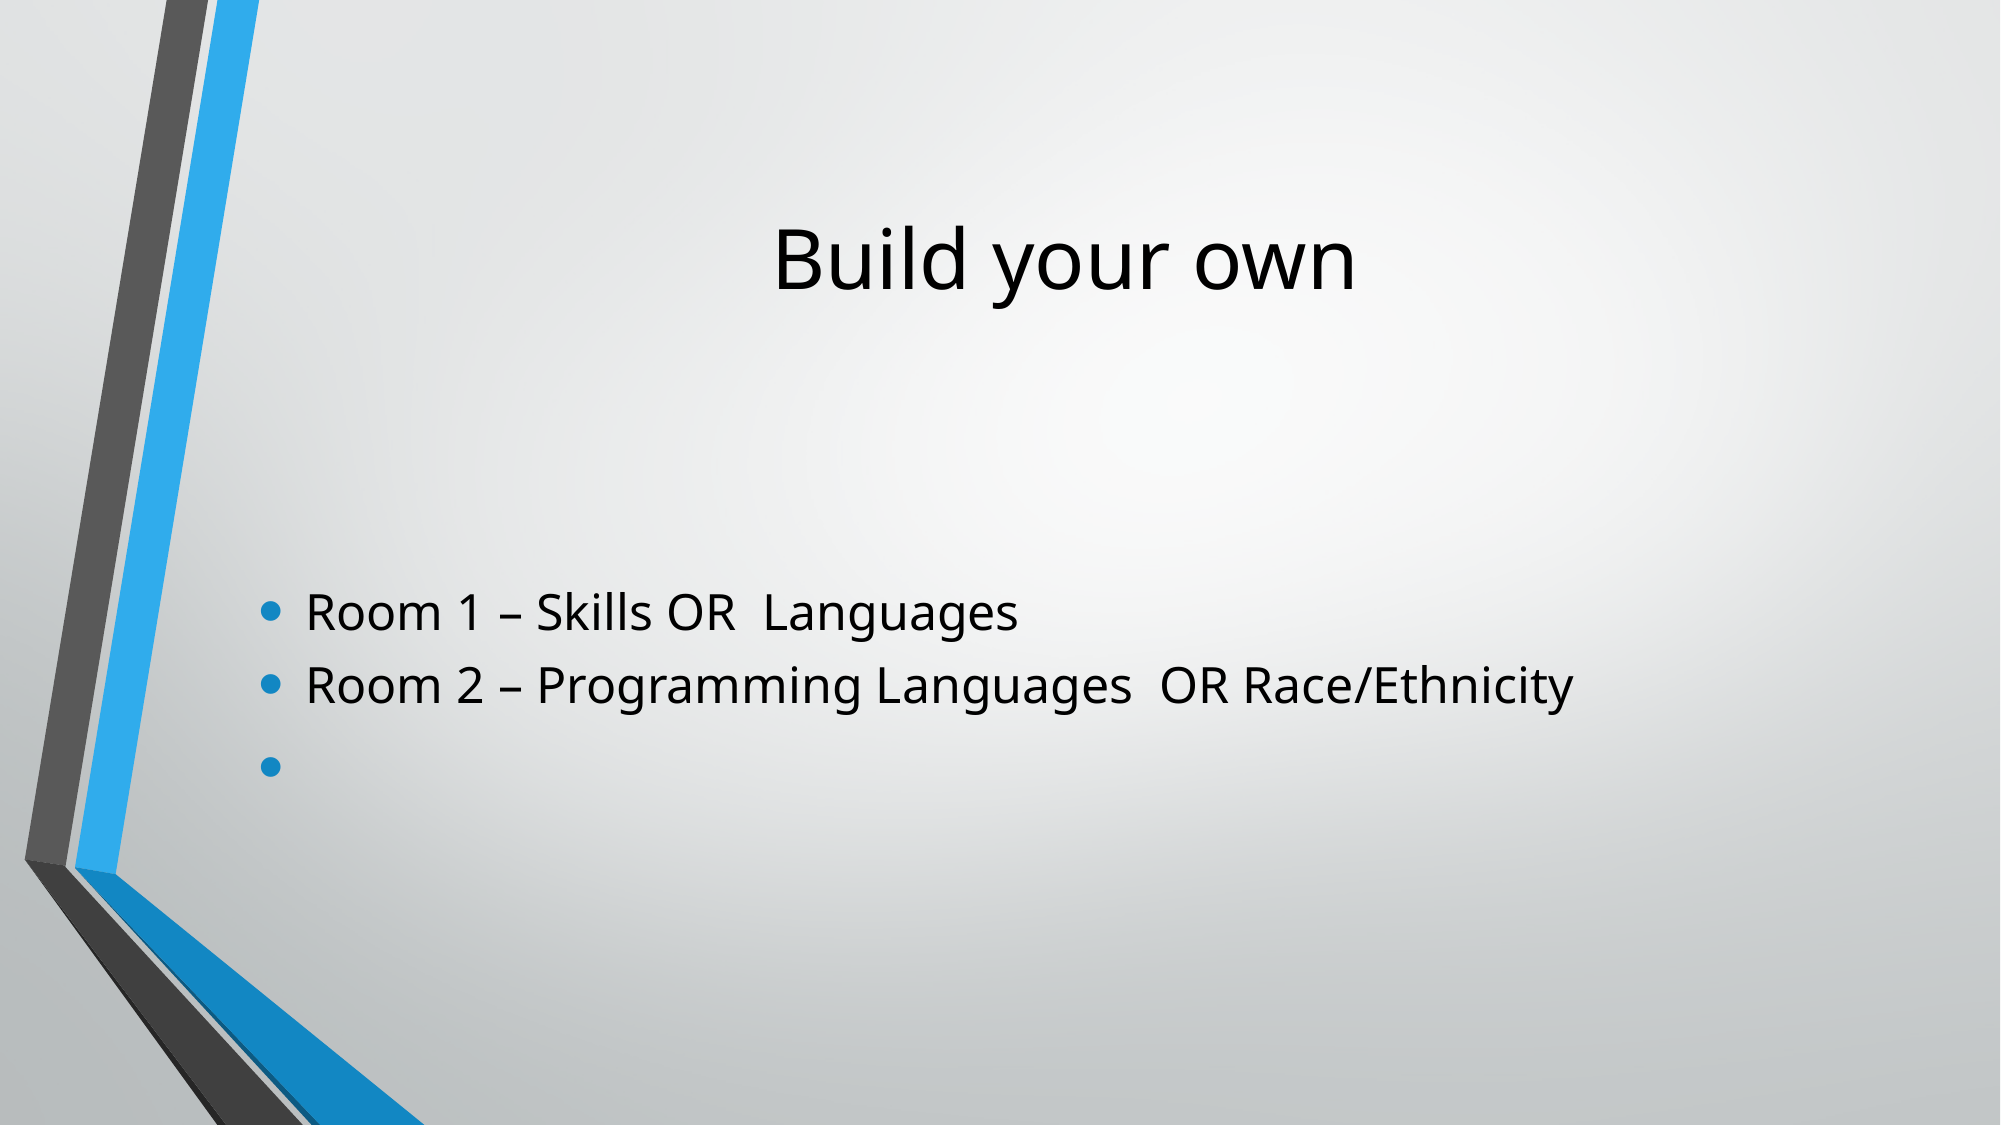

# Build your own
Room 1 – Skills OR Languages
Room 2 – Programming Languages OR Race/Ethnicity